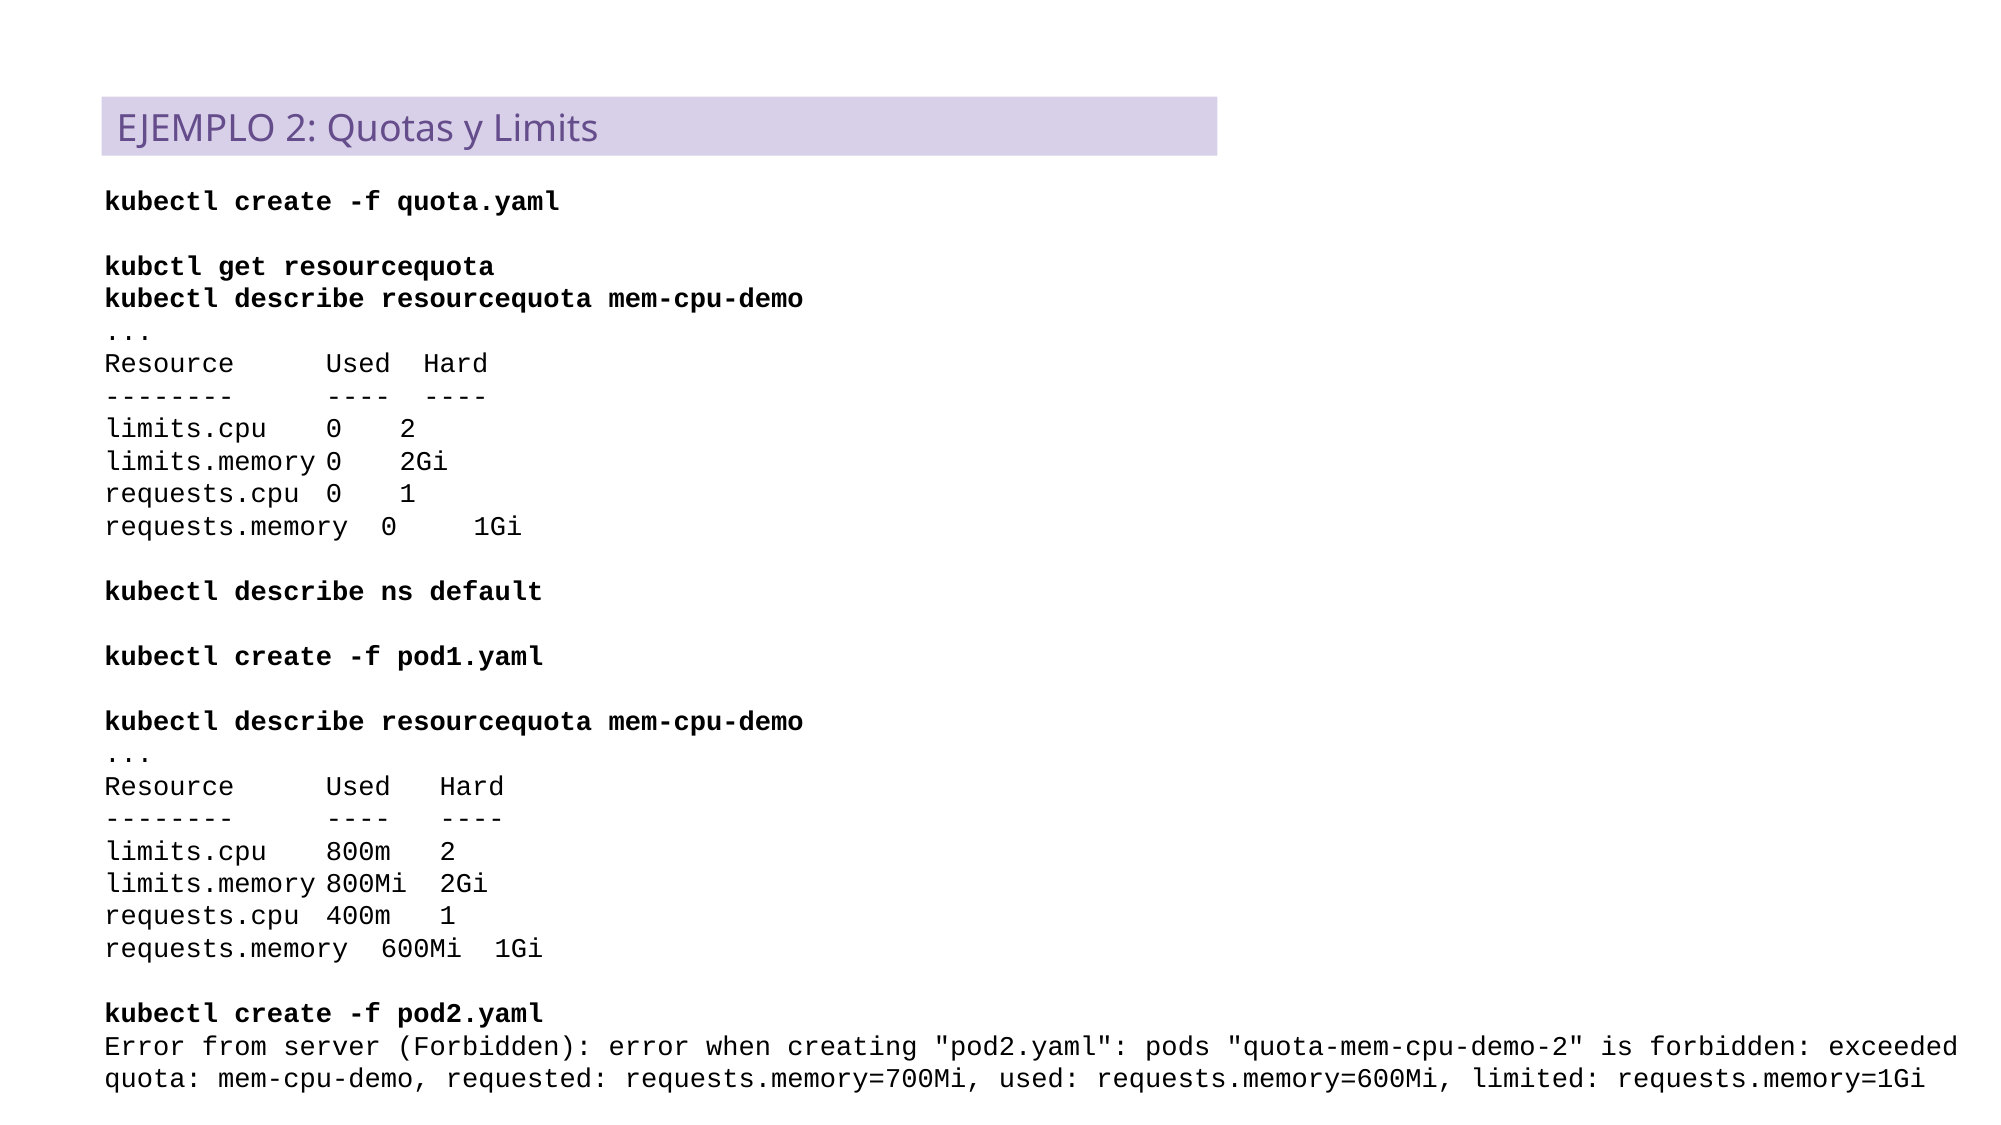

EJEMPLO 2: Quotas y Limits
kubectl create -f quota.yaml
kubctl get resourcequota
kubectl describe resourcequota mem-cpu-demo
...
Resource 	Used Hard
-------- 	---- ----
limits.cpu 	0 	2
limits.memory	0 	2Gi
requests.cpu 	0 	1
requests.memory 0 	1Gi
kubectl describe ns default
kubectl create -f pod1.yaml
kubectl describe resourcequota mem-cpu-demo
...
Resource 	Used Hard
-------- 	---- ----
limits.cpu 	800m 2
limits.memory	800Mi 2Gi
requests.cpu 	400m 1
requests.memory 600Mi 1Gi
kubectl create -f pod2.yaml
Error from server (Forbidden): error when creating "pod2.yaml": pods "quota-mem-cpu-demo-2" is forbidden: exceeded quota: mem-cpu-demo, requested: requests.memory=700Mi, used: requests.memory=600Mi, limited: requests.memory=1Gi